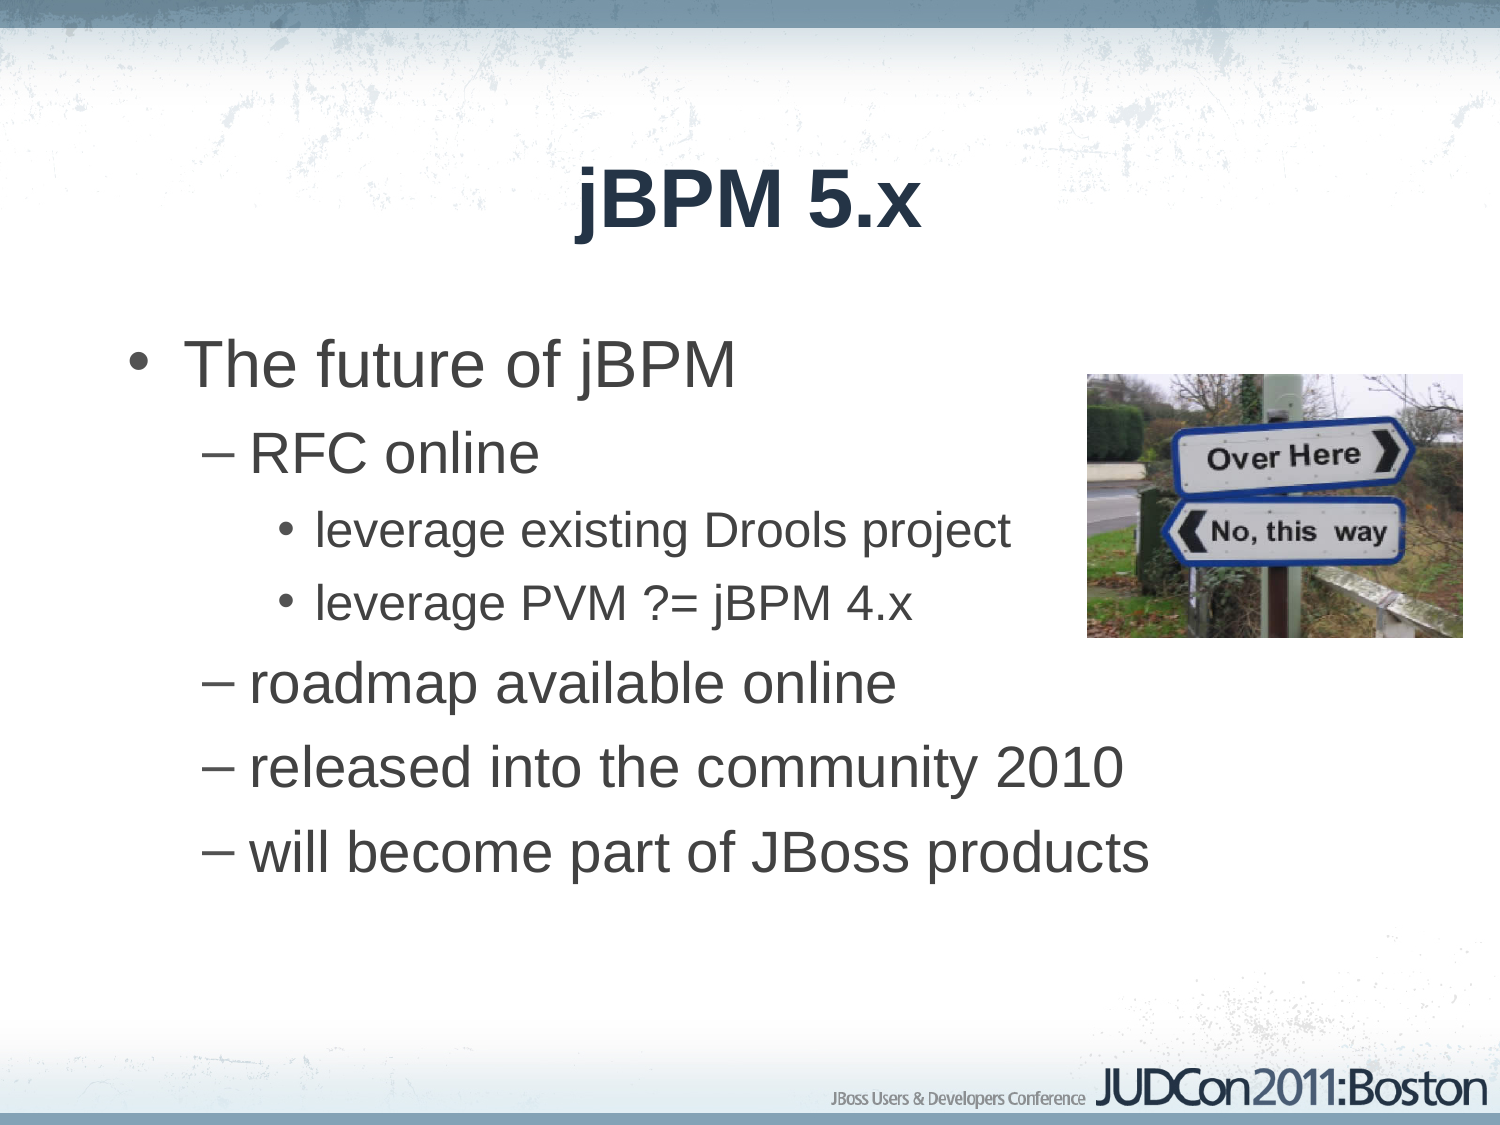

# jBPM 5.x
The future of jBPM
RFC online
leverage existing Drools project
leverage PVM ?= jBPM 4.x
roadmap available online
released into the community 2010
will become part of JBoss products